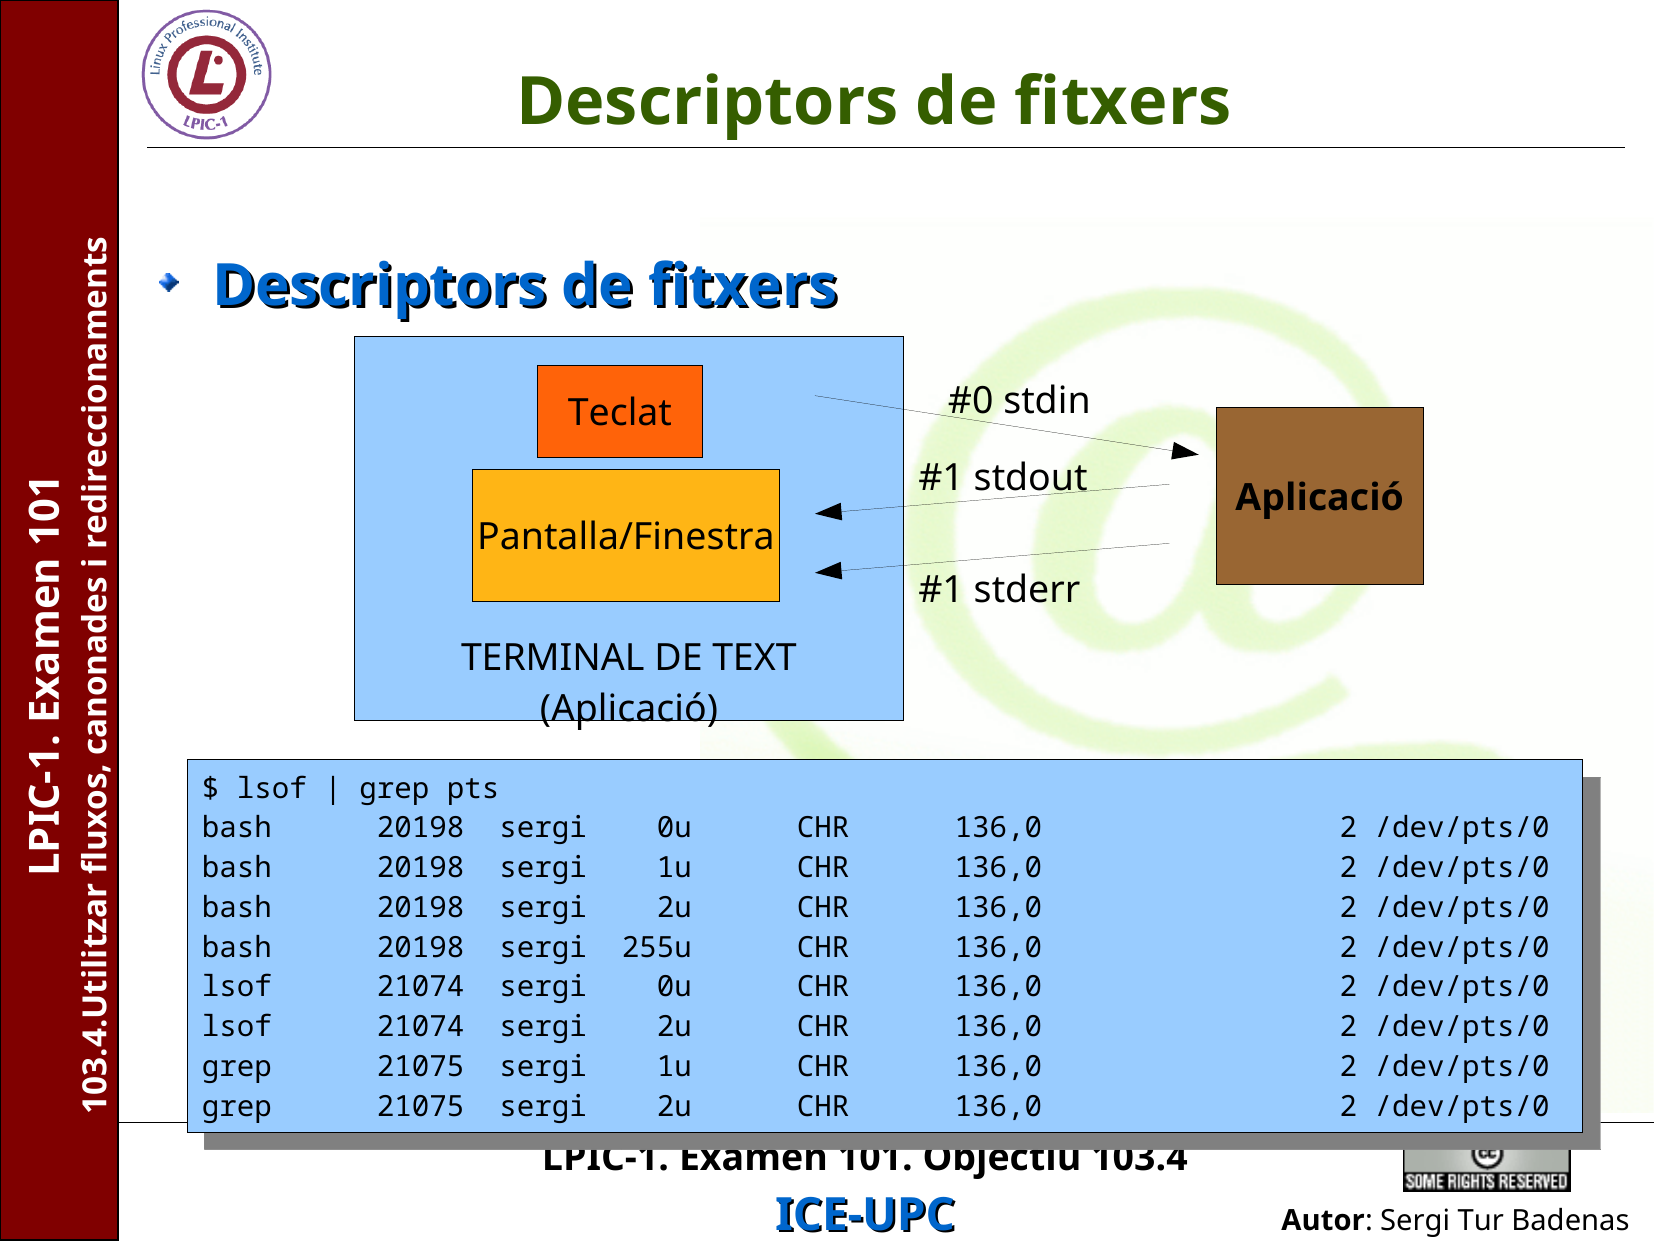

# Descriptors de fitxers
Descriptors de fitxers
TERMINAL DE TEXT
(Aplicació)
Teclat
#0 stdin
Aplicació
#1 stdout
Pantalla/Finestra
#1 stderr
$ lsof | grep pts
bash 20198 sergi 0u CHR 136,0 2 /dev/pts/0
bash 20198 sergi 1u CHR 136,0 2 /dev/pts/0
bash 20198 sergi 2u CHR 136,0 2 /dev/pts/0
bash 20198 sergi 255u CHR 136,0 2 /dev/pts/0
lsof 21074 sergi 0u CHR 136,0 2 /dev/pts/0
lsof 21074 sergi 2u CHR 136,0 2 /dev/pts/0
grep 21075 sergi 1u CHR 136,0 2 /dev/pts/0
grep 21075 sergi 2u CHR 136,0 2 /dev/pts/0